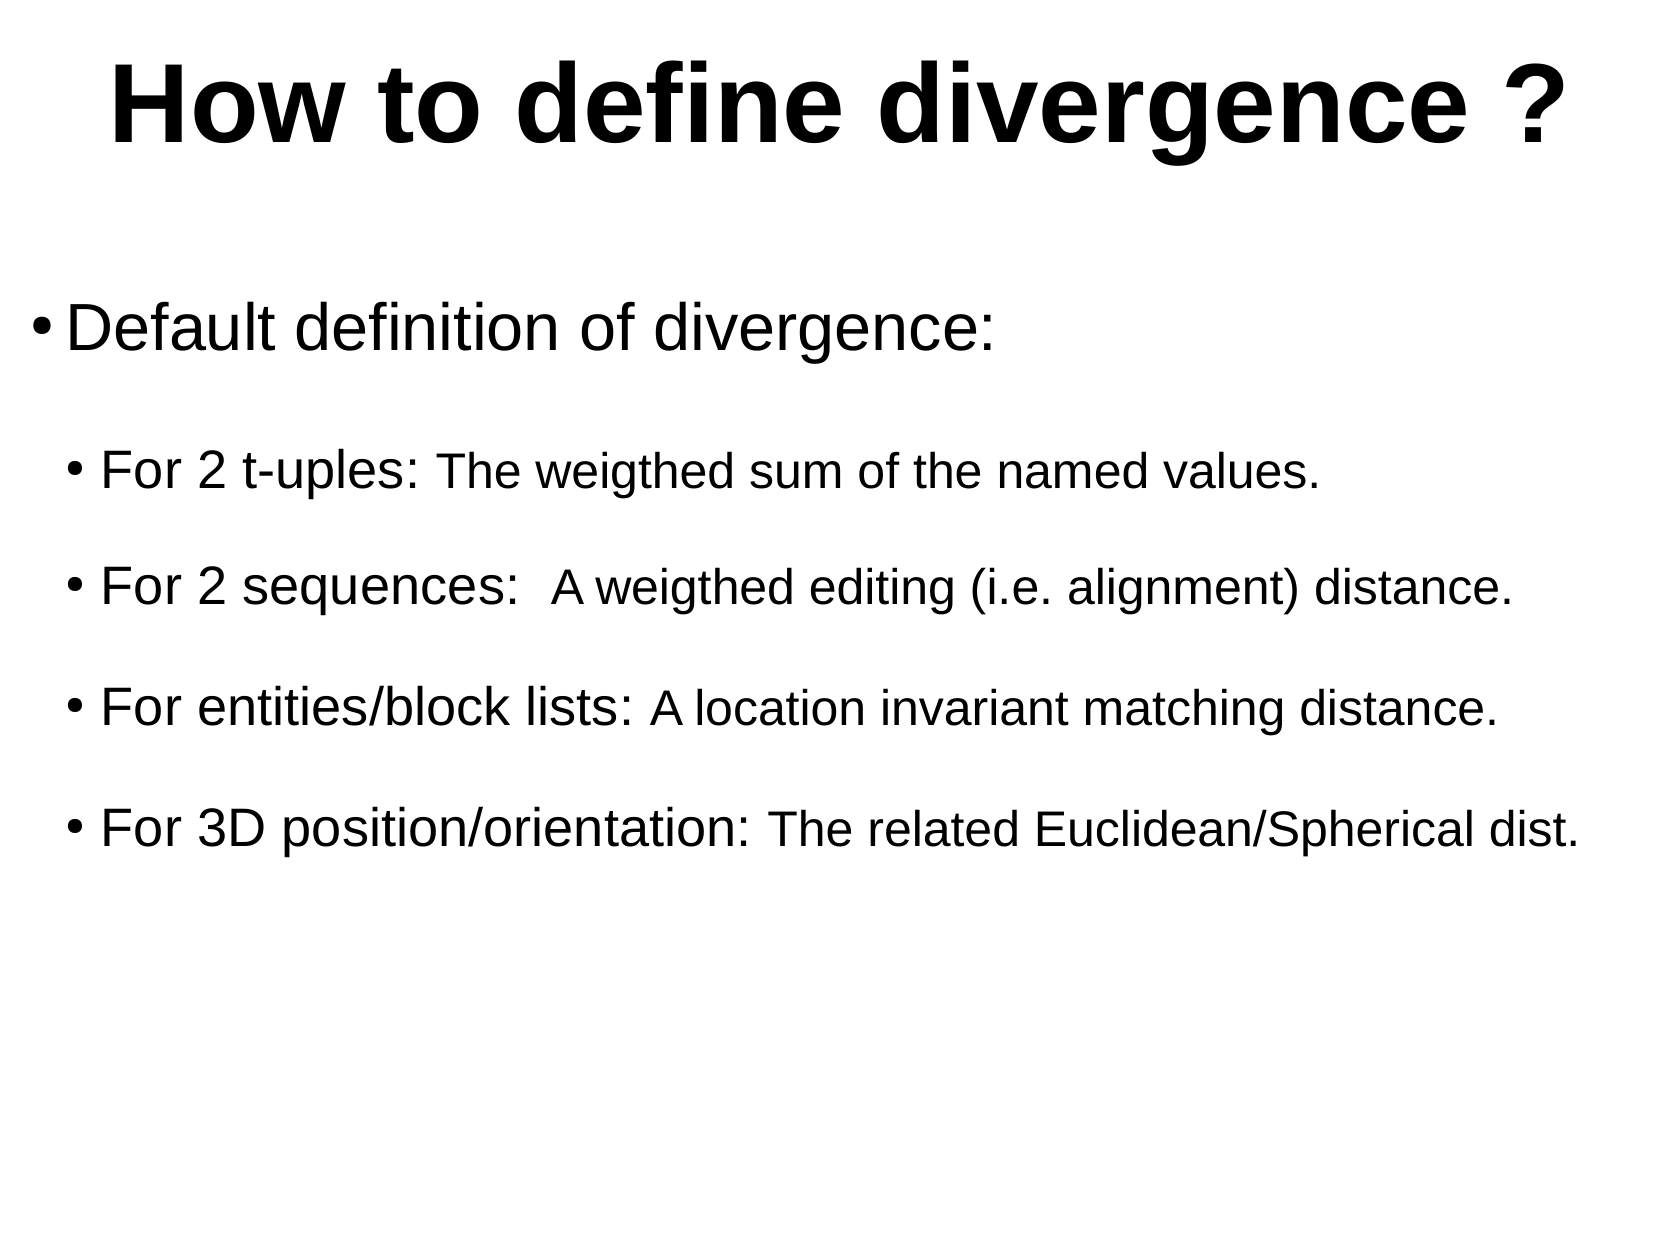

# How to define divergence ?
Default definition of divergence:
For 2 t-uples: The weigthed sum of the named values.
For 2 sequences: A weigthed editing (i.e. alignment) distance.
For entities/block lists: A location invariant matching distance.
For 3D position/orientation: The related Euclidean/Spherical dist.